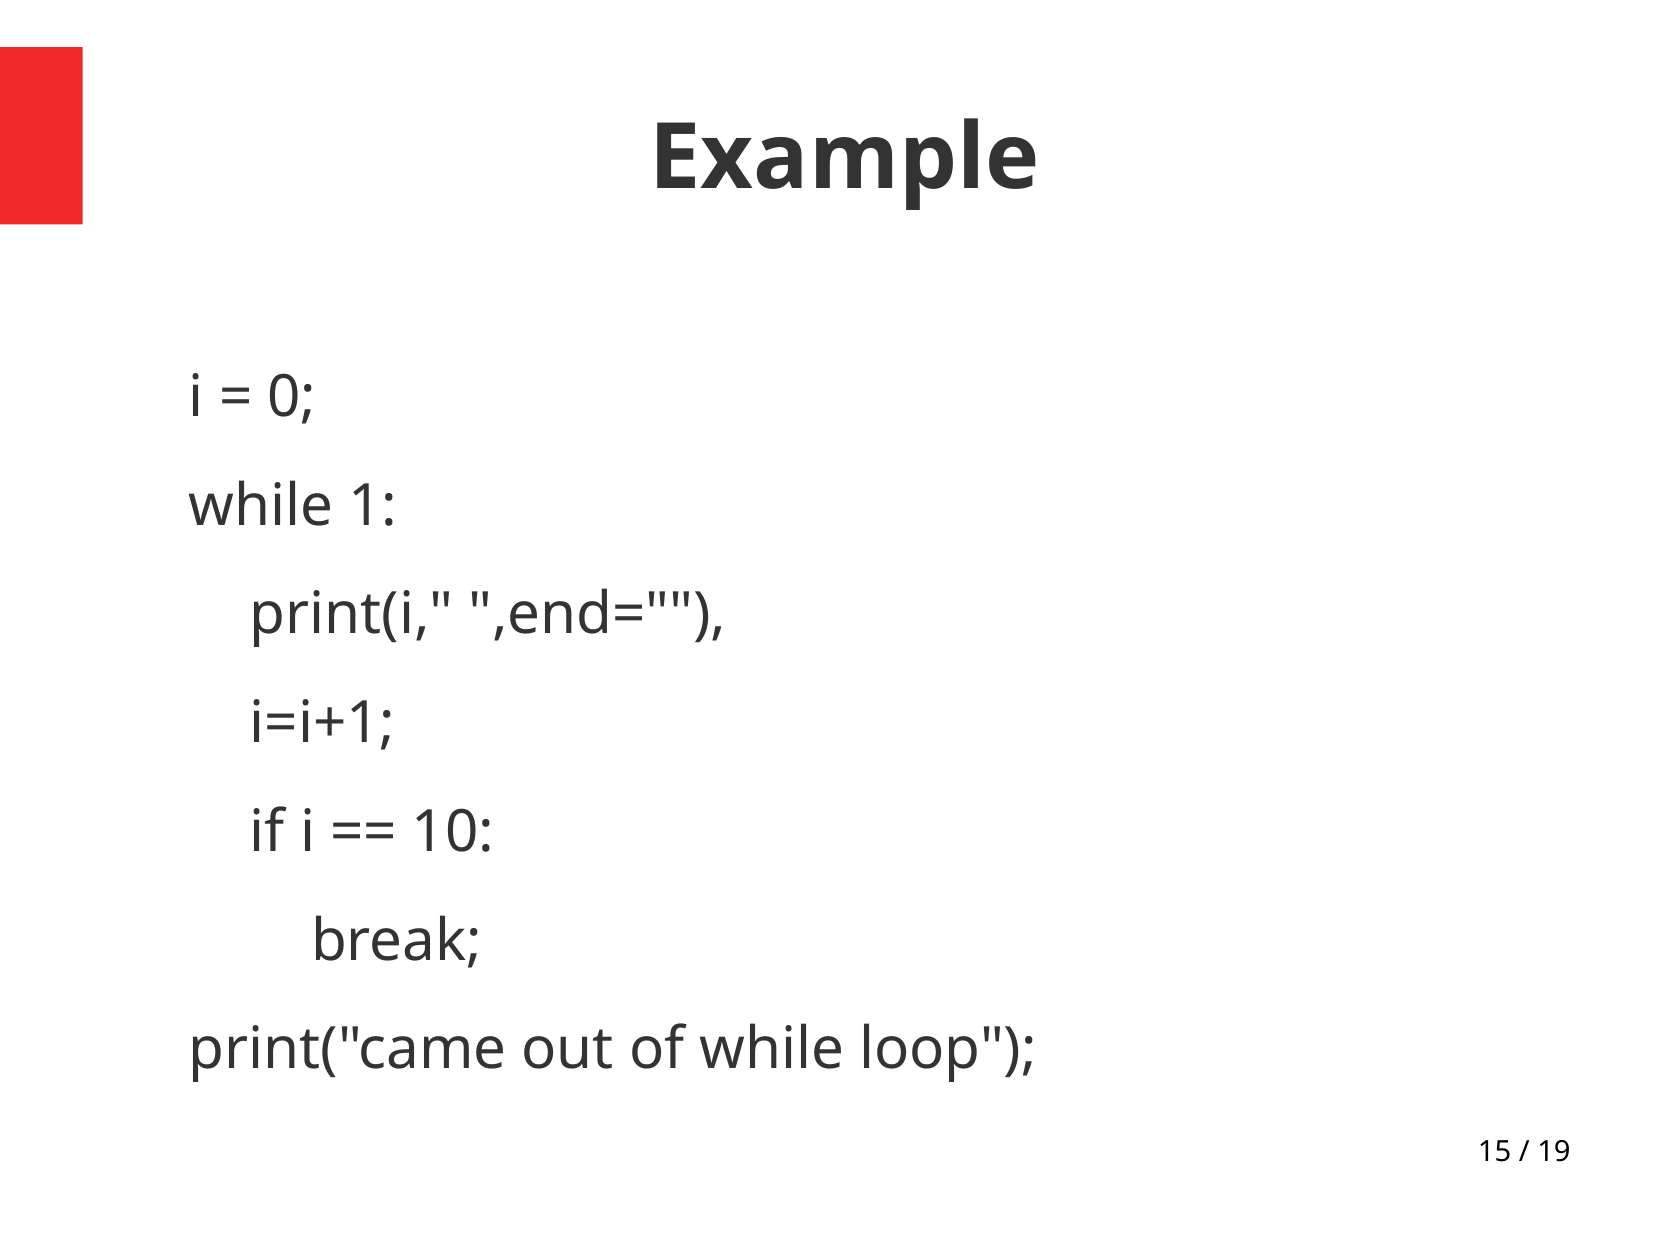

# Example
i = 0;
while 1:
 print(i," ",end=""),
 i=i+1;
 if i == 10:
 break;
print("came out of while loop");
15